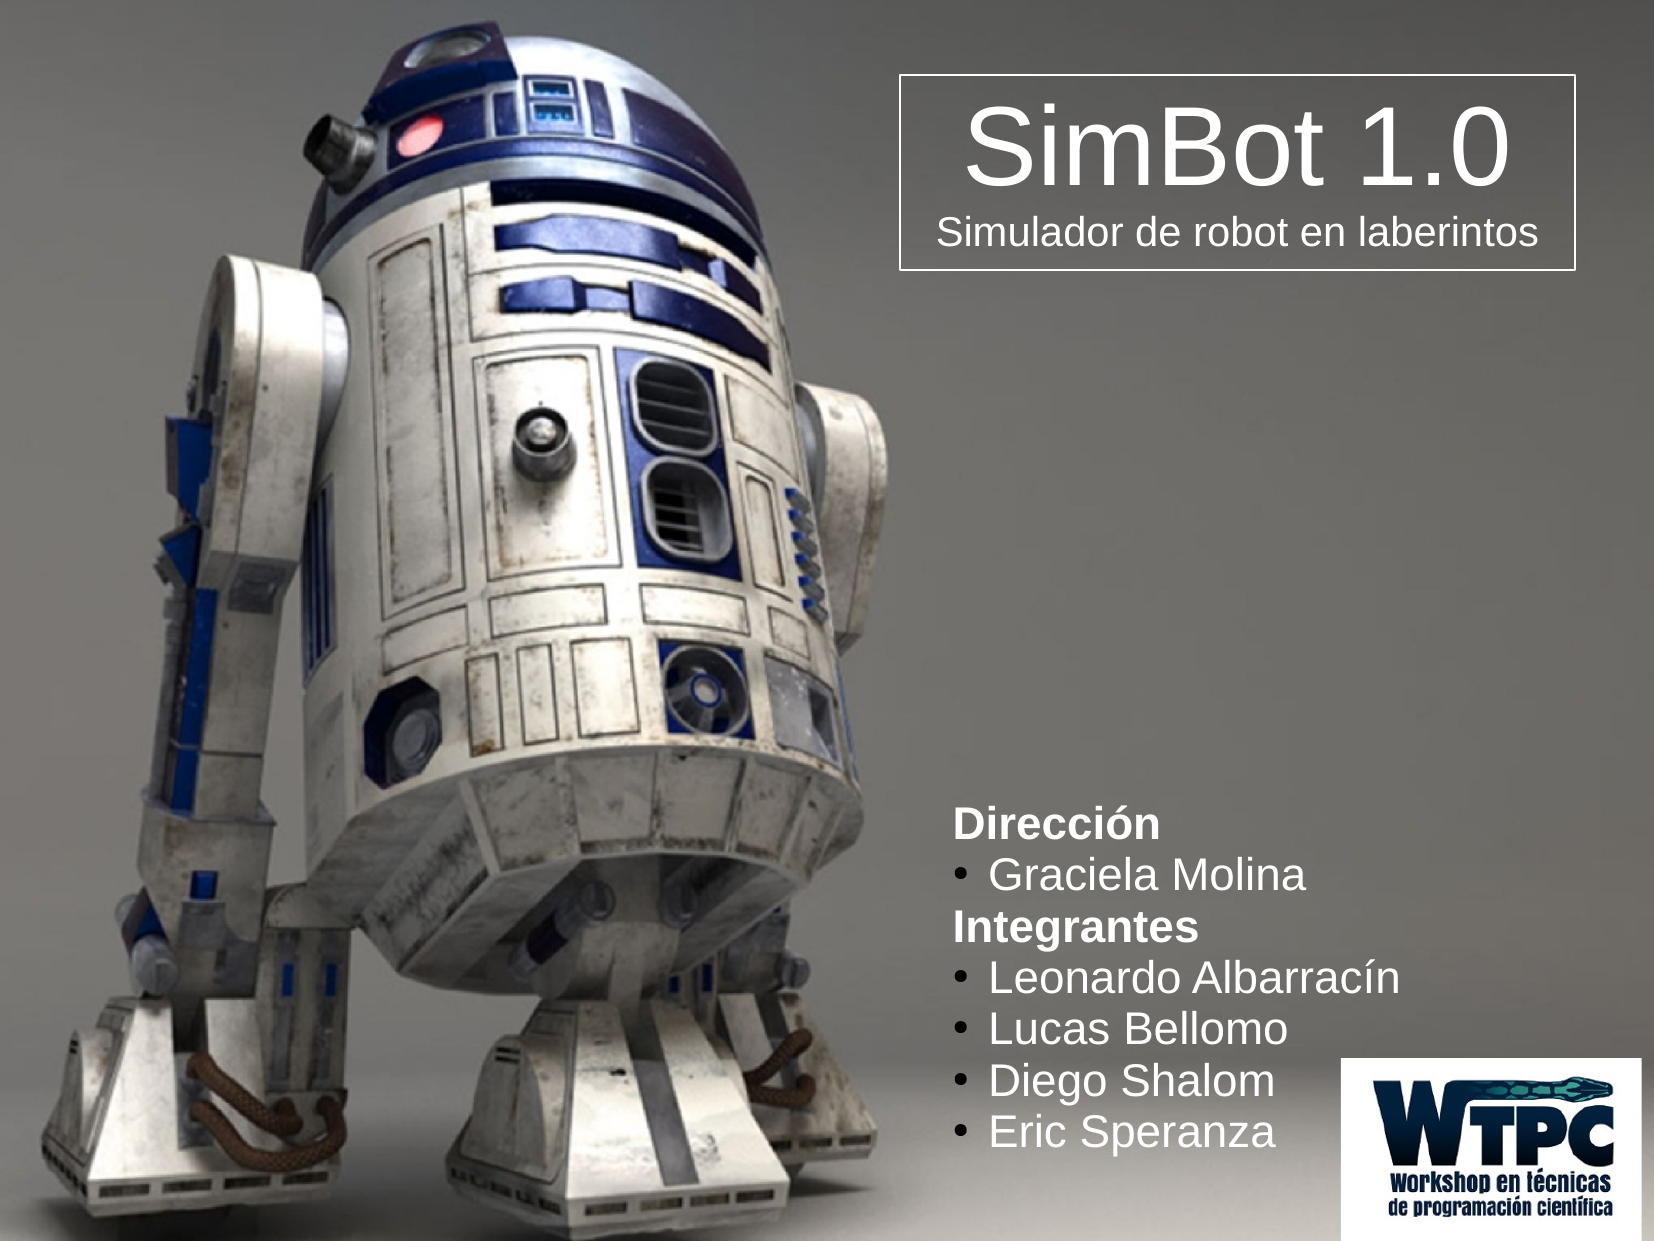

SimBot 1.0
Simulador de robot en laberintos
Dirección
Graciela Molina
Integrantes
Leonardo Albarracín
Lucas Bellomo
Diego Shalom
Eric Speranza